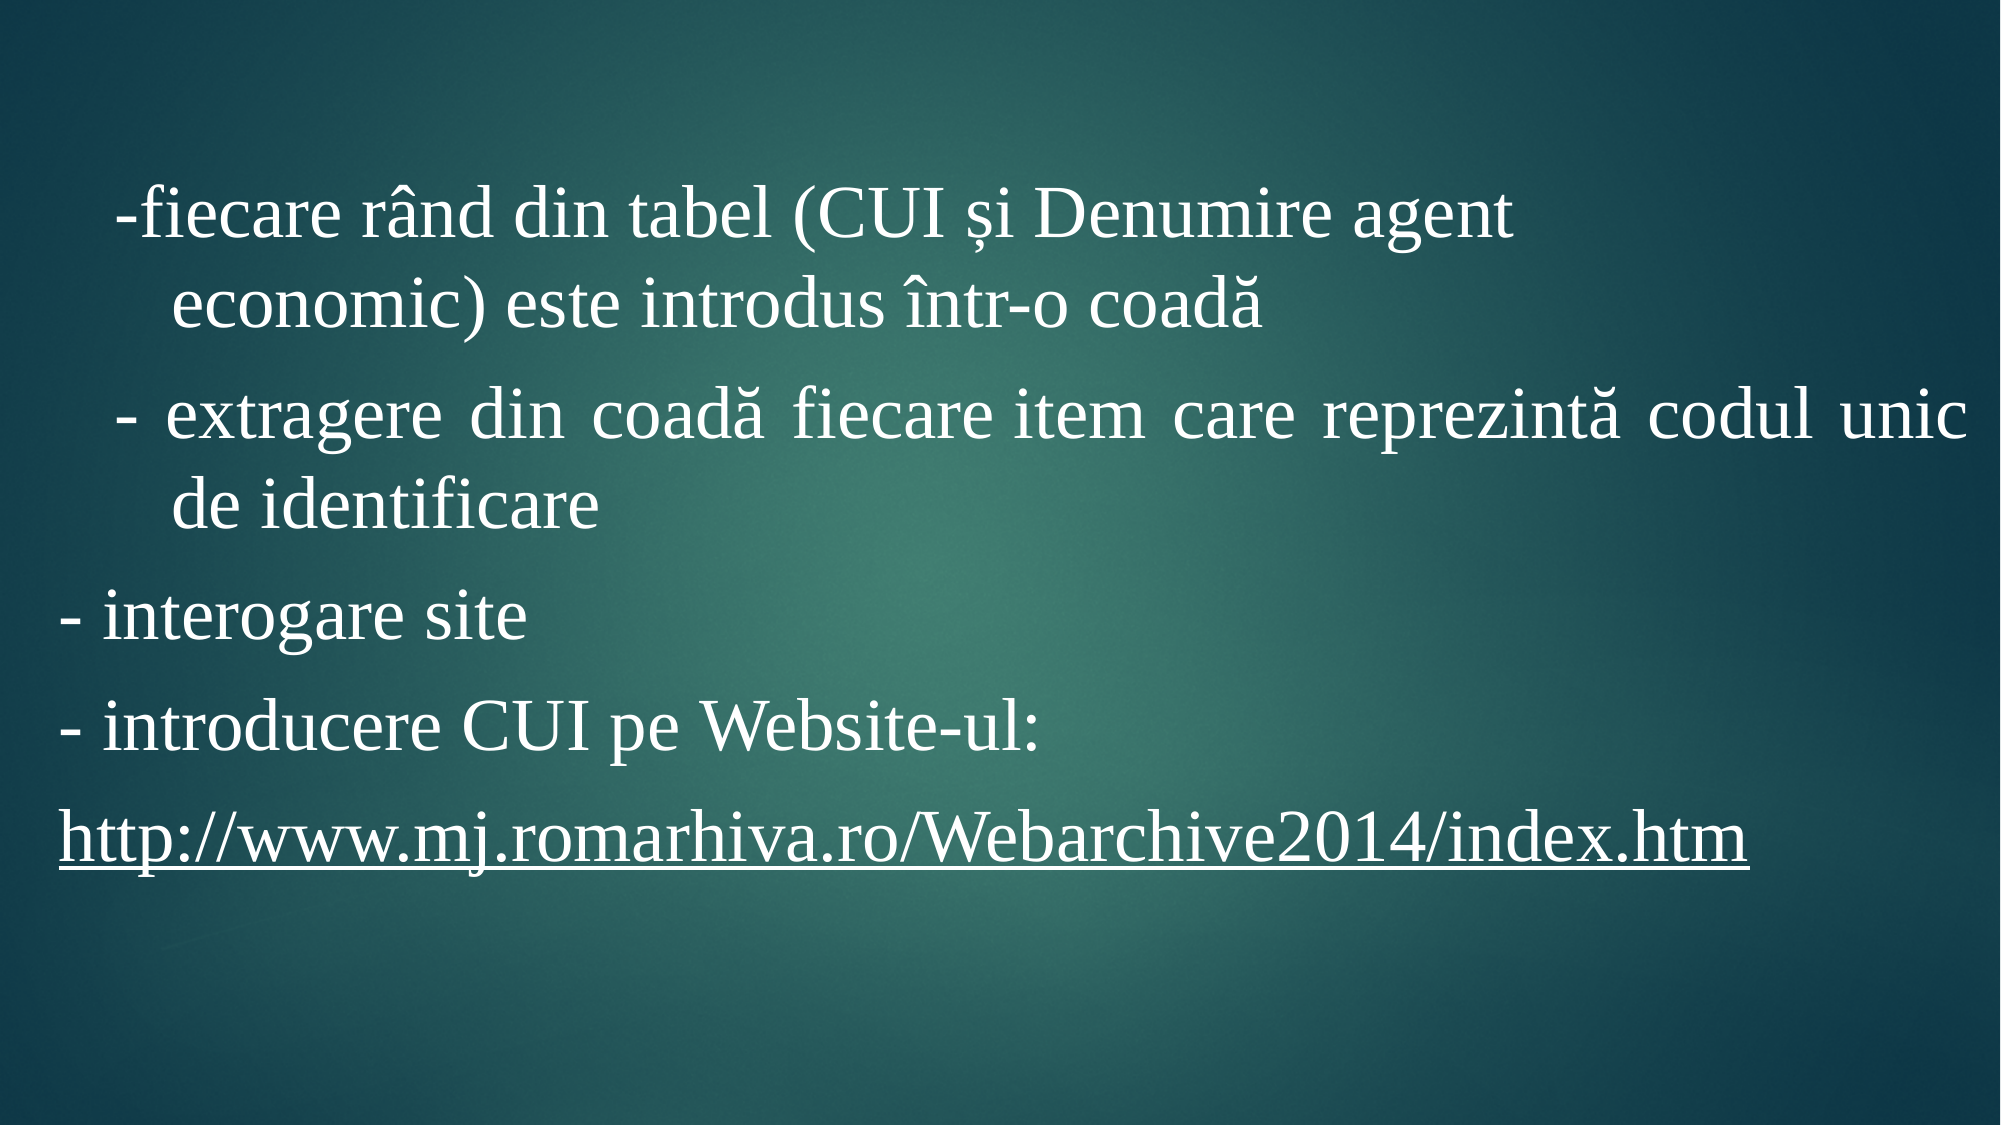

# -fiecare rând din tabel (CUI și Denumire agent economic) este introdus într-o coadă
- extragere din coadă fiecare item care reprezintă codul unic de identificare
- interogare site
- introducere CUI pe Website-ul:
http://www.mj.romarhiva.ro/Webarchive2014/index.htm